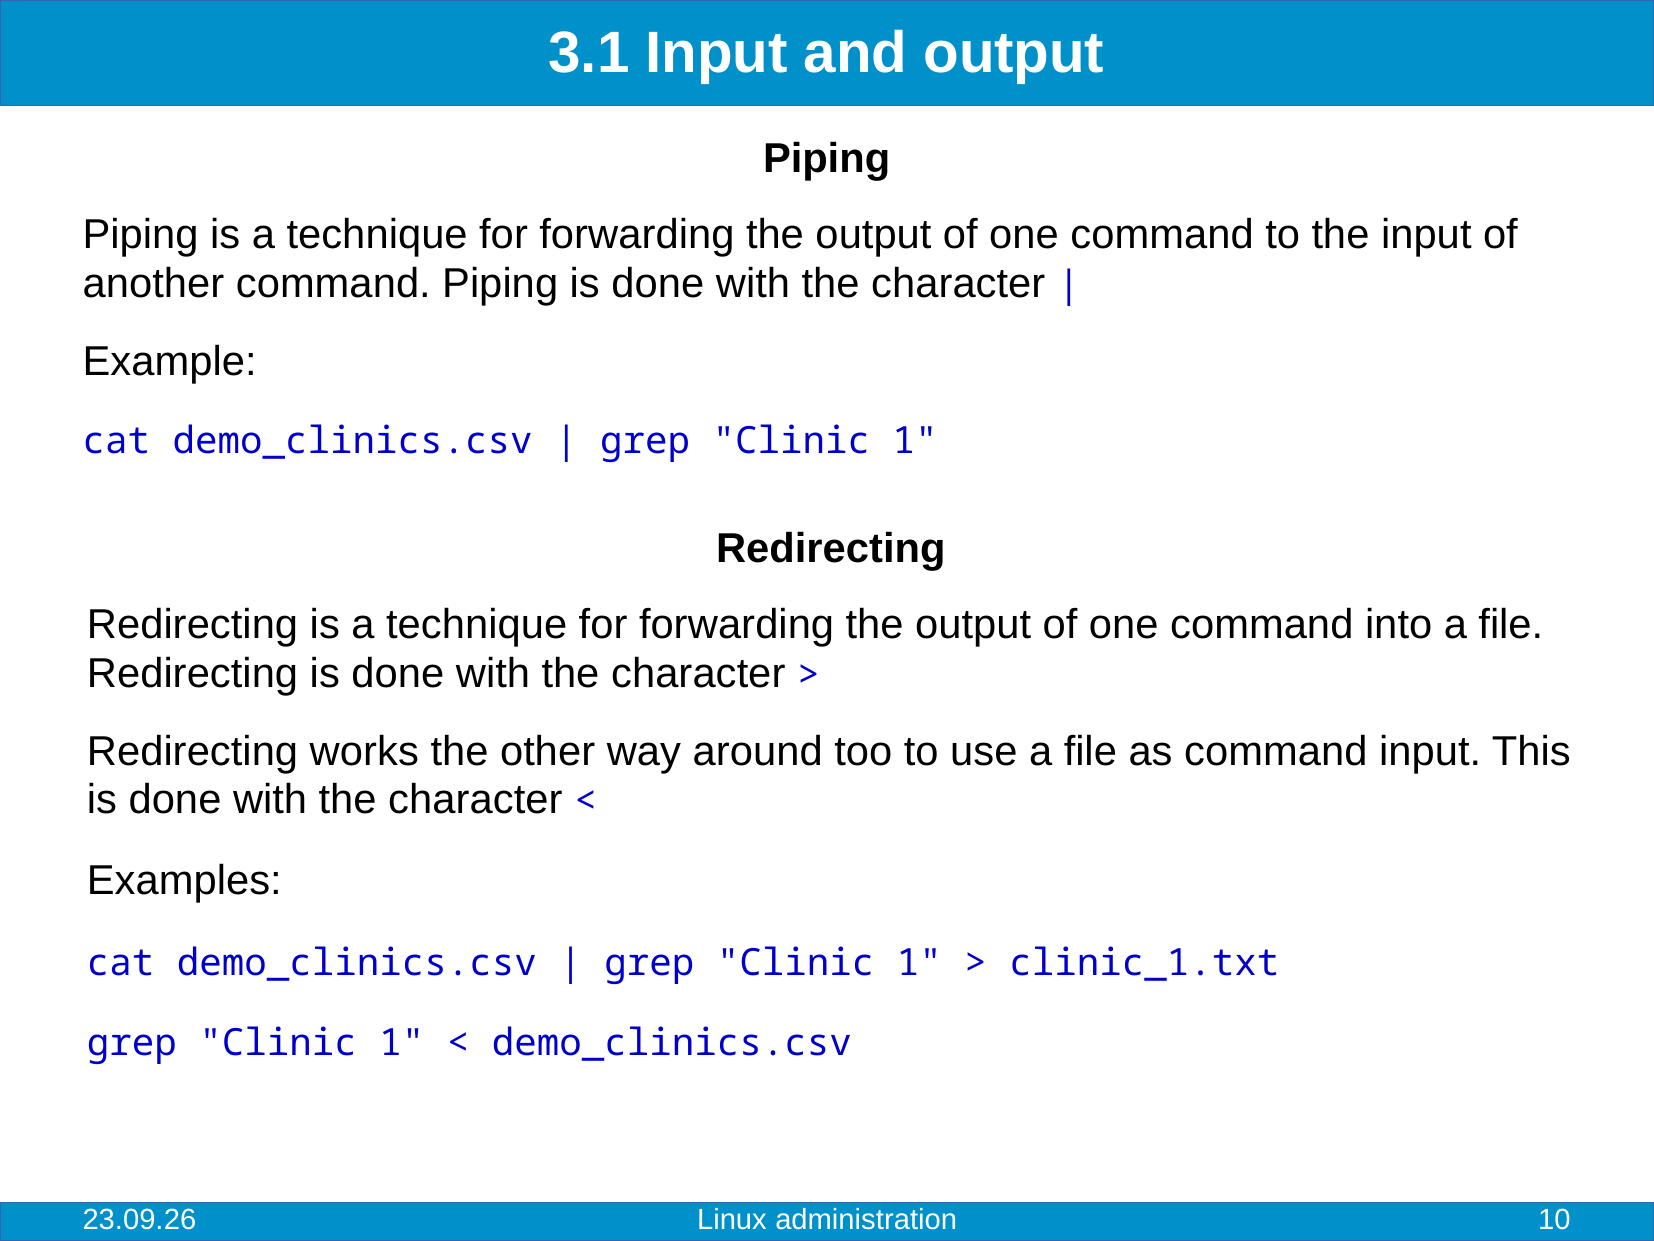

# 3.1 Input and output
Piping
Piping is a technique for forwarding the output of one command to the input of another command. Piping is done with the character |
Example:
cat demo_clinics.csv | grep "Clinic 1"
Redirecting
Redirecting is a technique for forwarding the output of one command into a file. Redirecting is done with the character >
Redirecting works the other way around too to use a file as command input. This is done with the character <
Examples:
cat demo_clinics.csv | grep "Clinic 1" > clinic_1.txt
grep "Clinic 1" < demo_clinics.csv
Linux administration
10